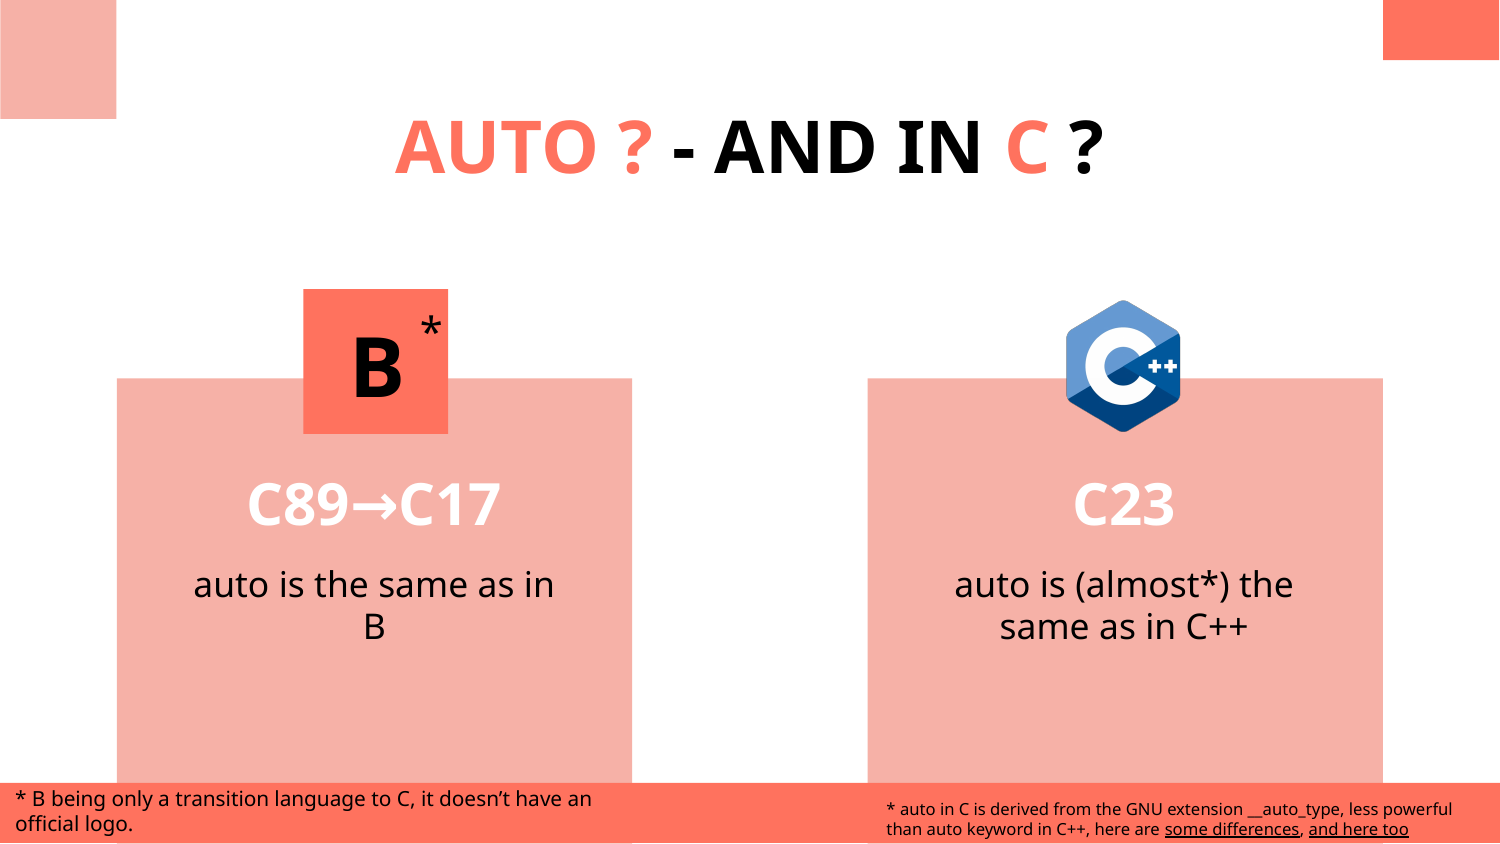

# AUTO ? - AND IN C ?
*
B
C89→C17
C23
auto is the same as in B
auto is (almost*) the same as in C++
* B being only a transition language to C, it doesn’t have an official logo.
* auto in C is derived from the GNU extension __auto_type, less powerful than auto keyword in C++, here are some differences, and here too